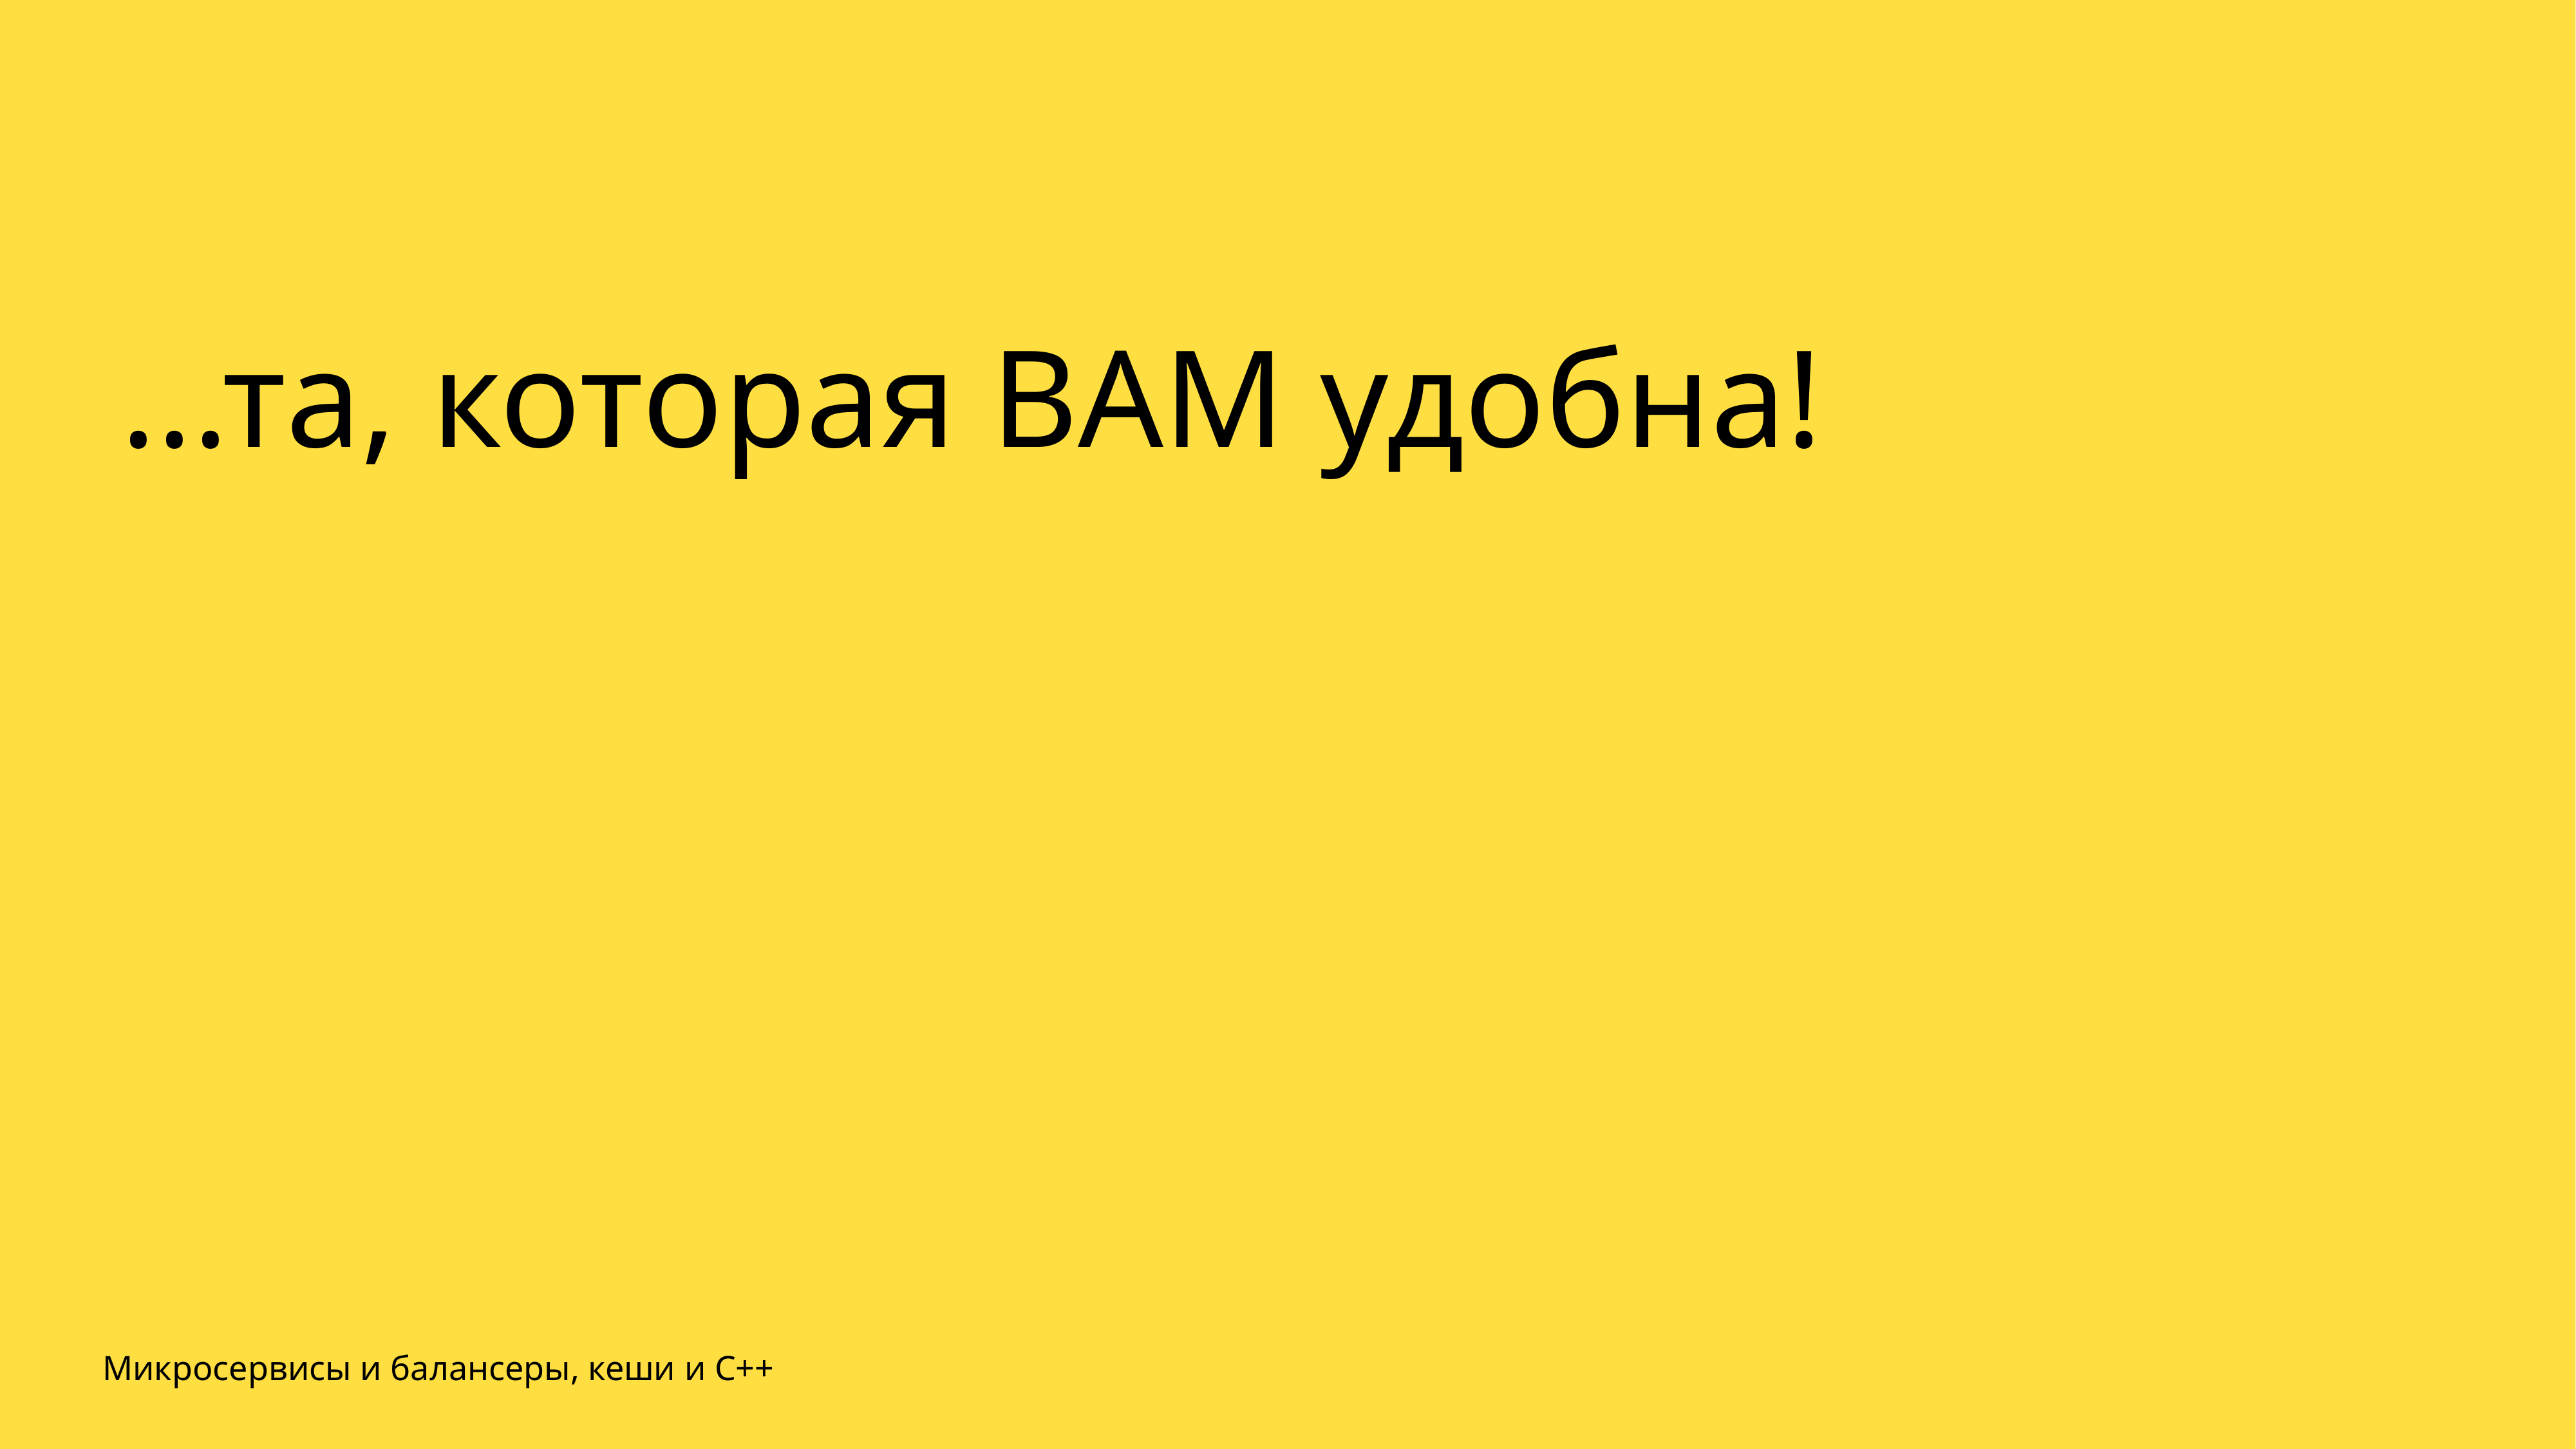

# ...та, которая ВАМ удобна!
Микросервисы и балансеры, кеши и C++